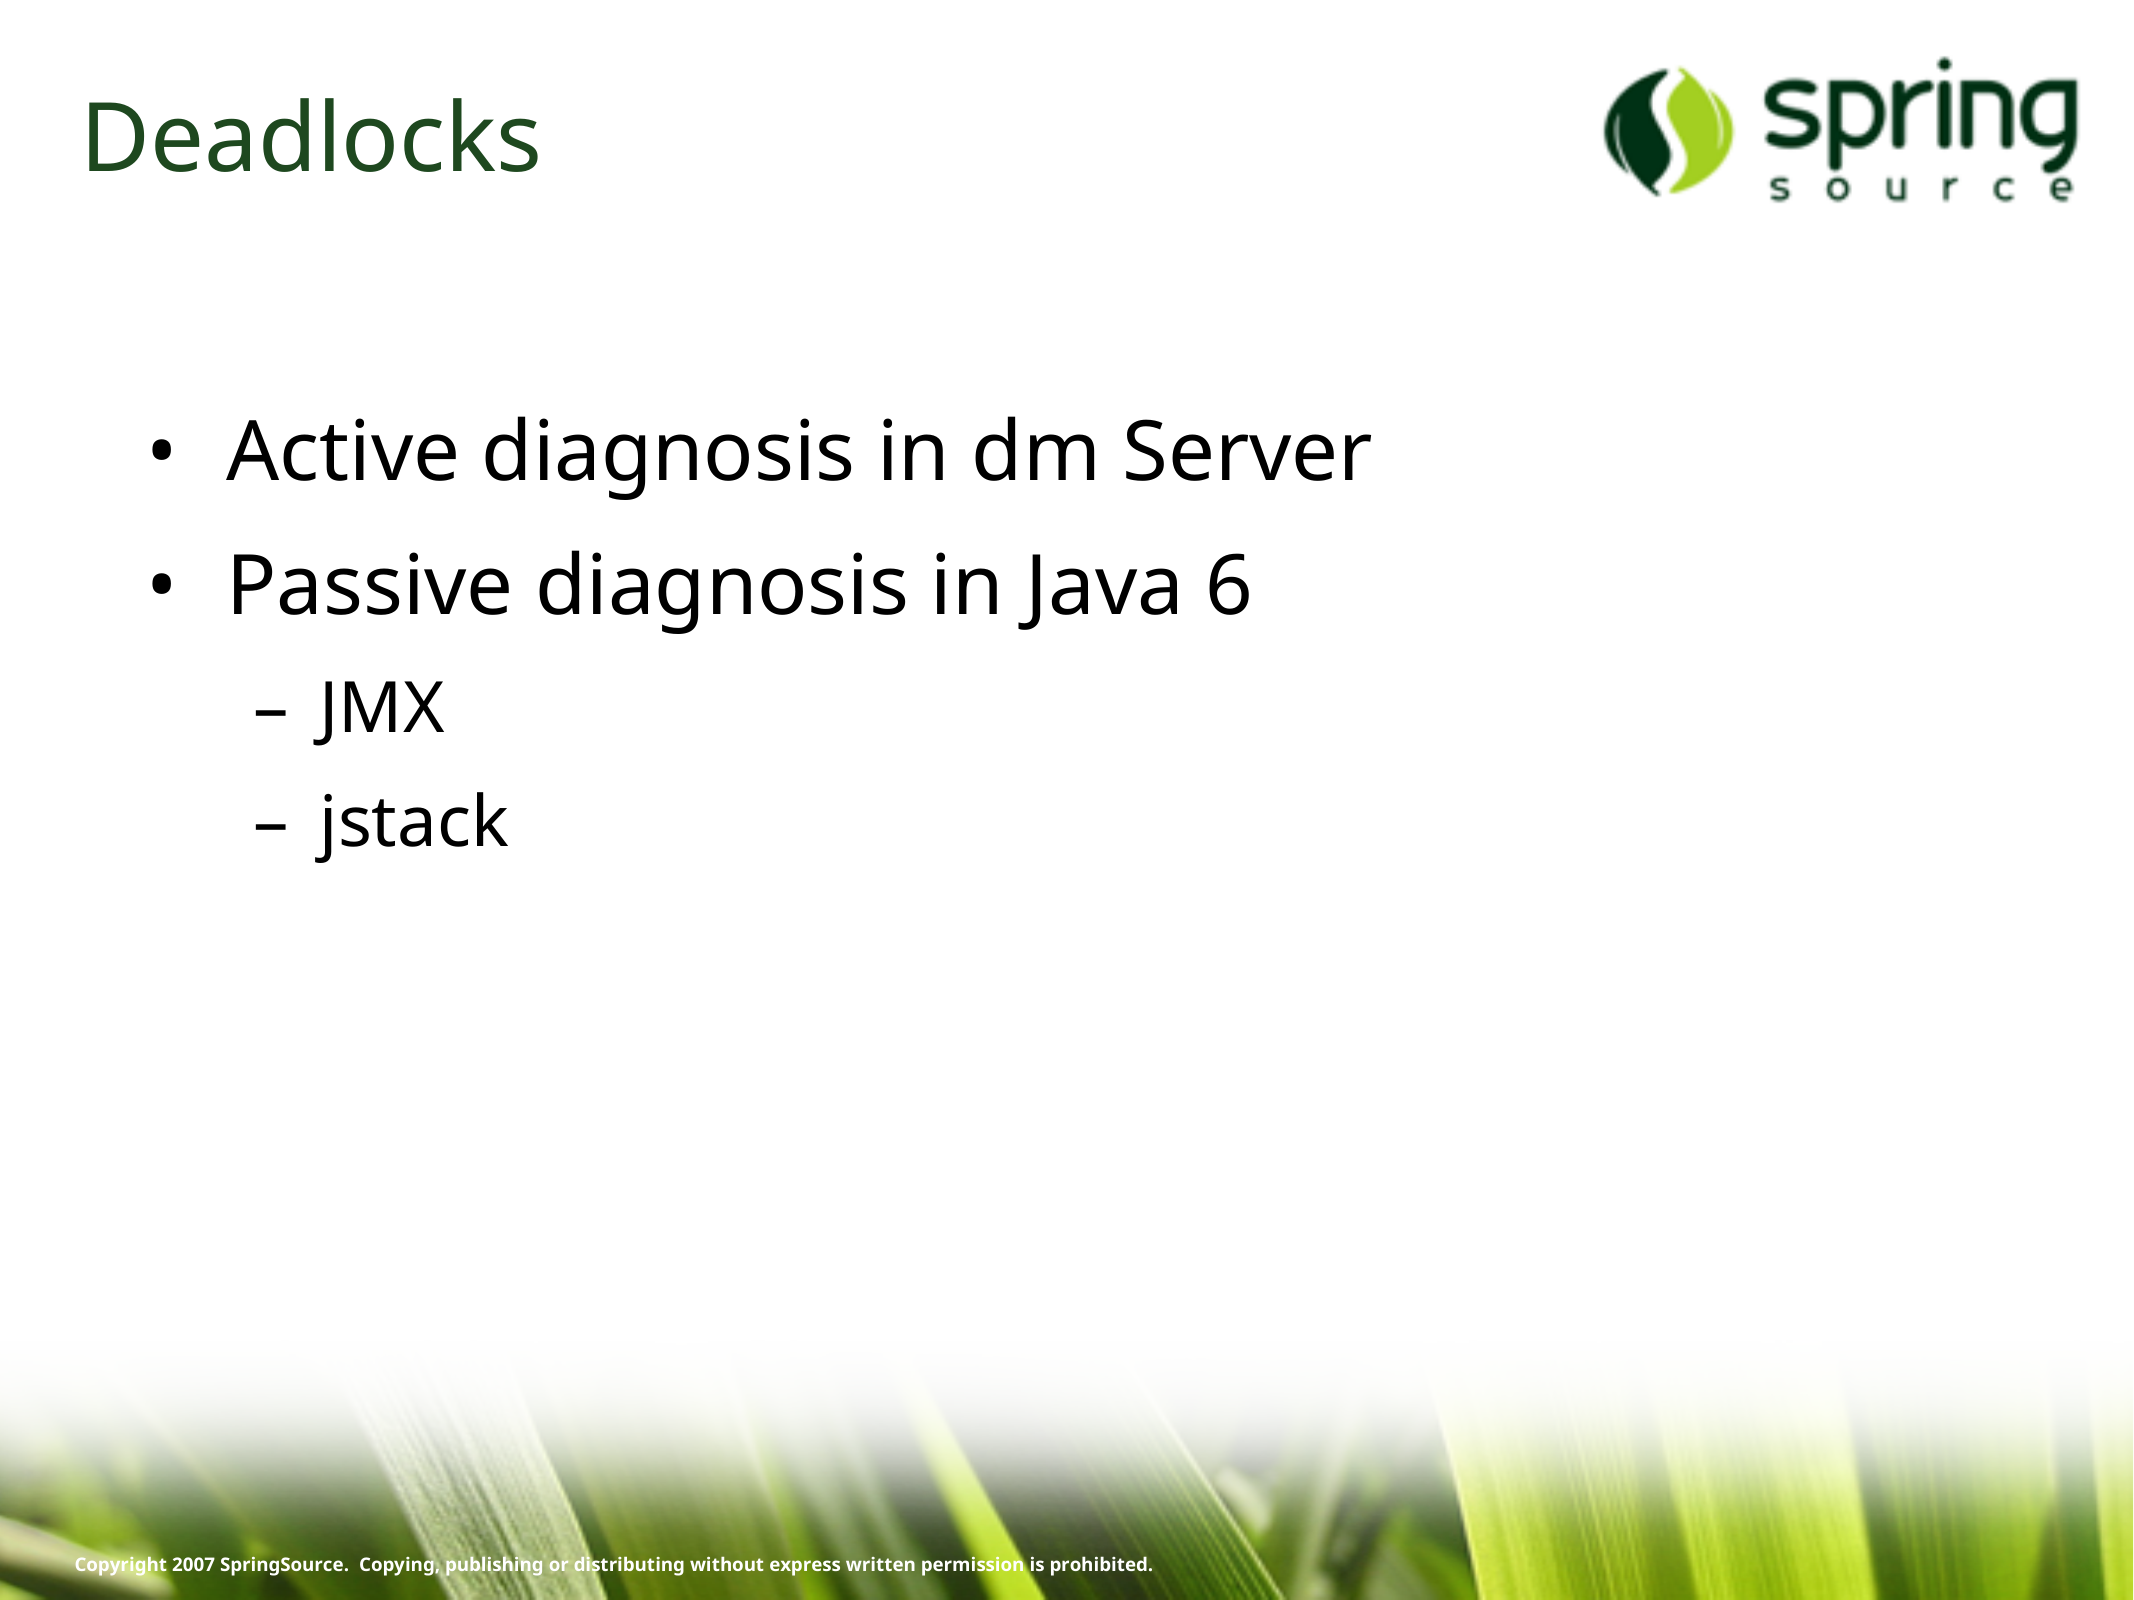

# Deadlocks
Active diagnosis in dm Server
Passive diagnosis in Java 6
JMX
jstack